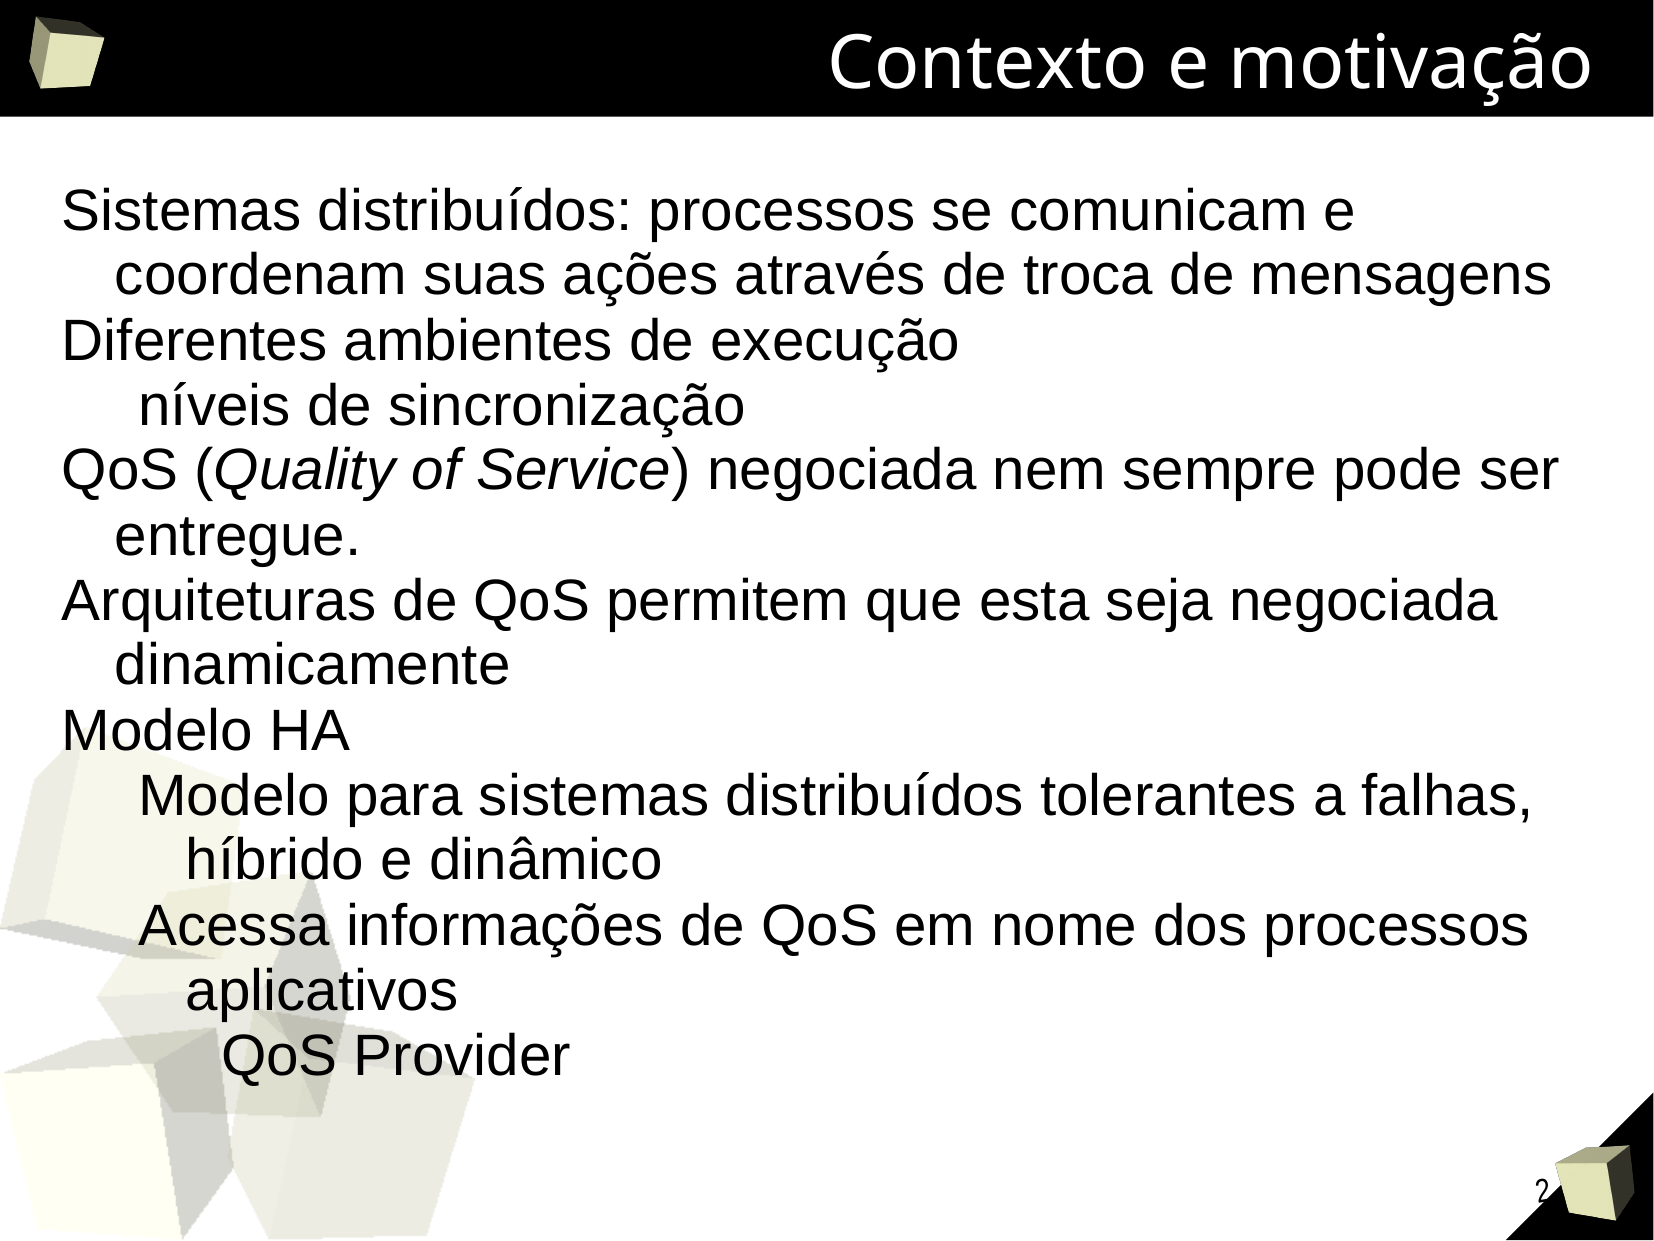

# Contexto e motivação
Sistemas distribuídos: processos se comunicam e coordenam suas ações através de troca de mensagens
Diferentes ambientes de execução
níveis de sincronização
QoS (Quality of Service) negociada nem sempre pode ser entregue.
Arquiteturas de QoS permitem que esta seja negociada dinamicamente
Modelo HA
Modelo para sistemas distribuídos tolerantes a falhas, híbrido e dinâmico
Acessa informações de QoS em nome dos processos aplicativos
QoS Provider